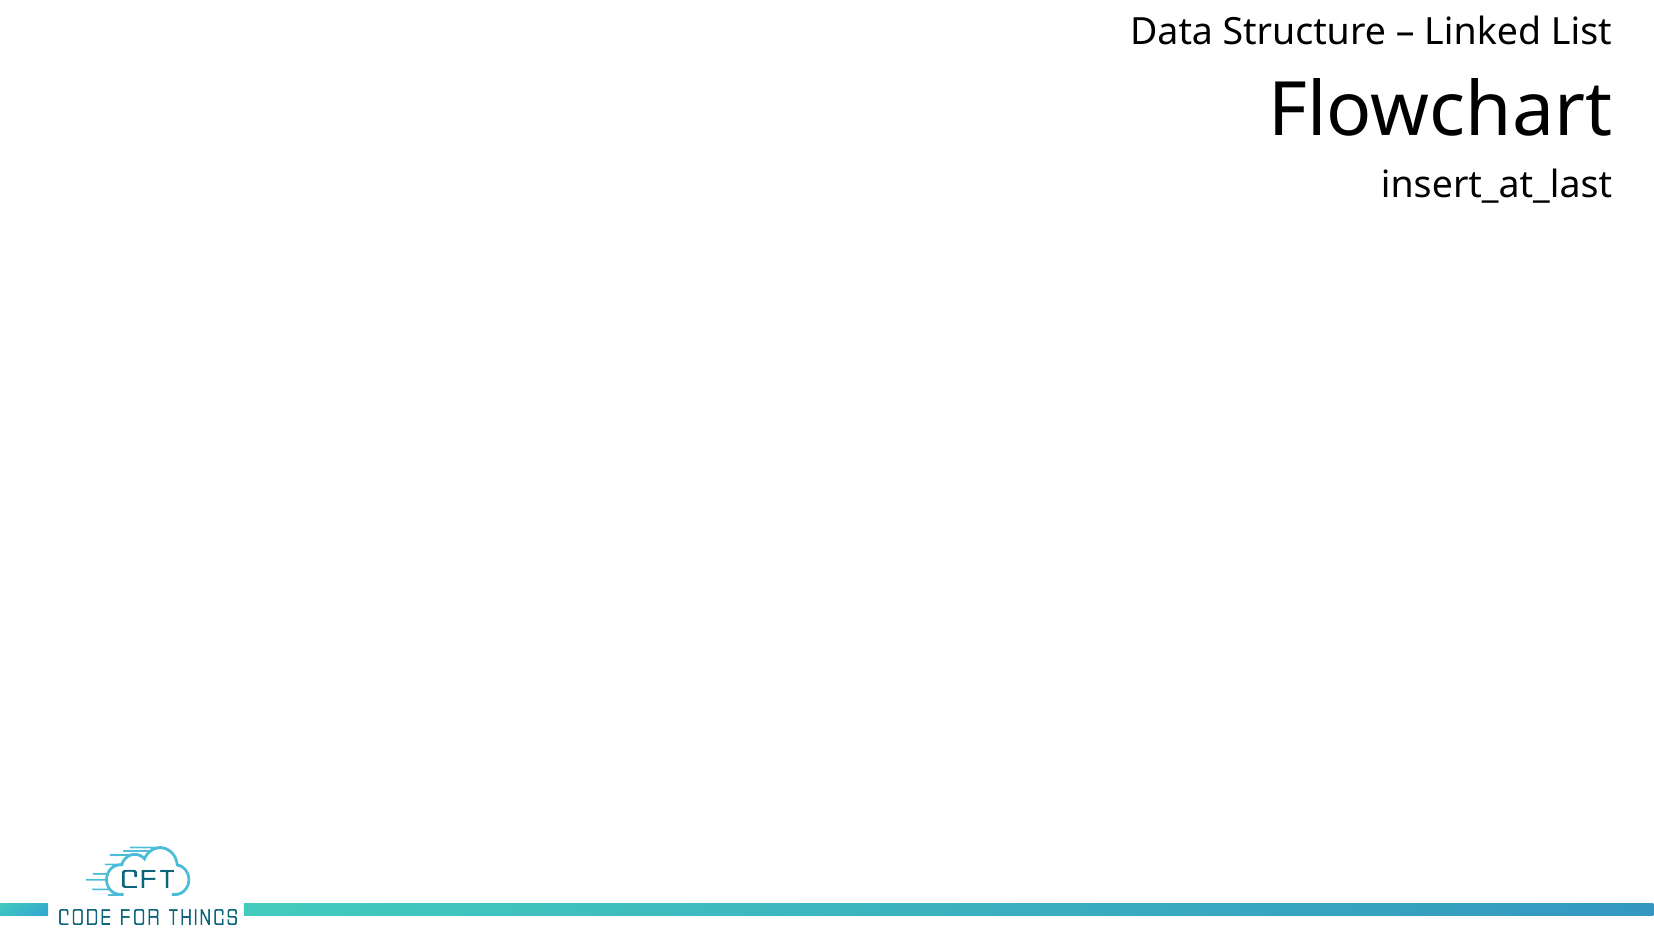

# Data Structure – Linked List Flowchart insert_at_last